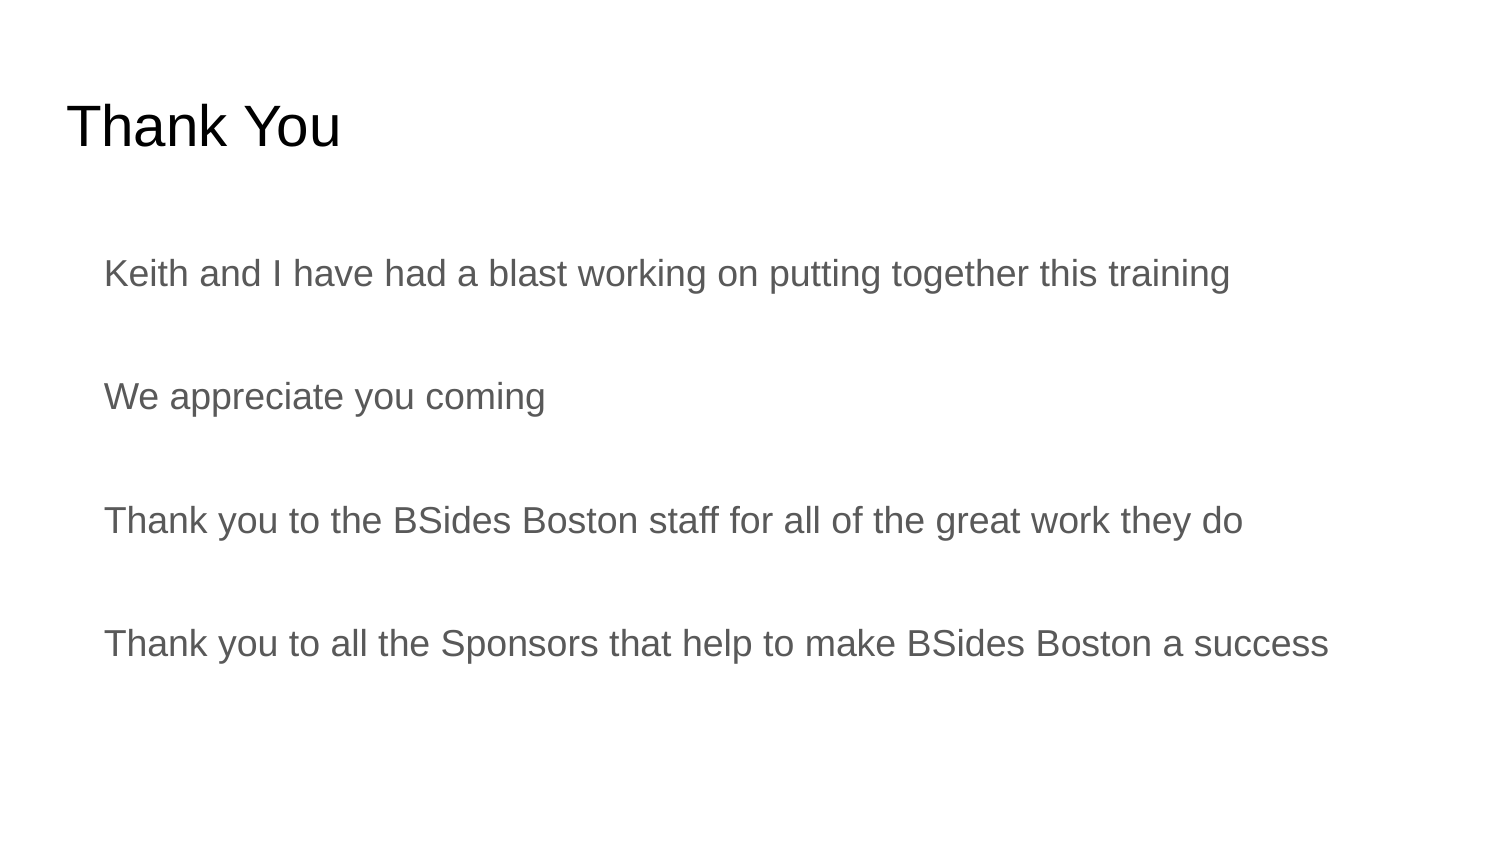

# Thank You
Keith and I have had a blast working on putting together this training
We appreciate you coming
Thank you to the BSides Boston staff for all of the great work they do
Thank you to all the Sponsors that help to make BSides Boston a success